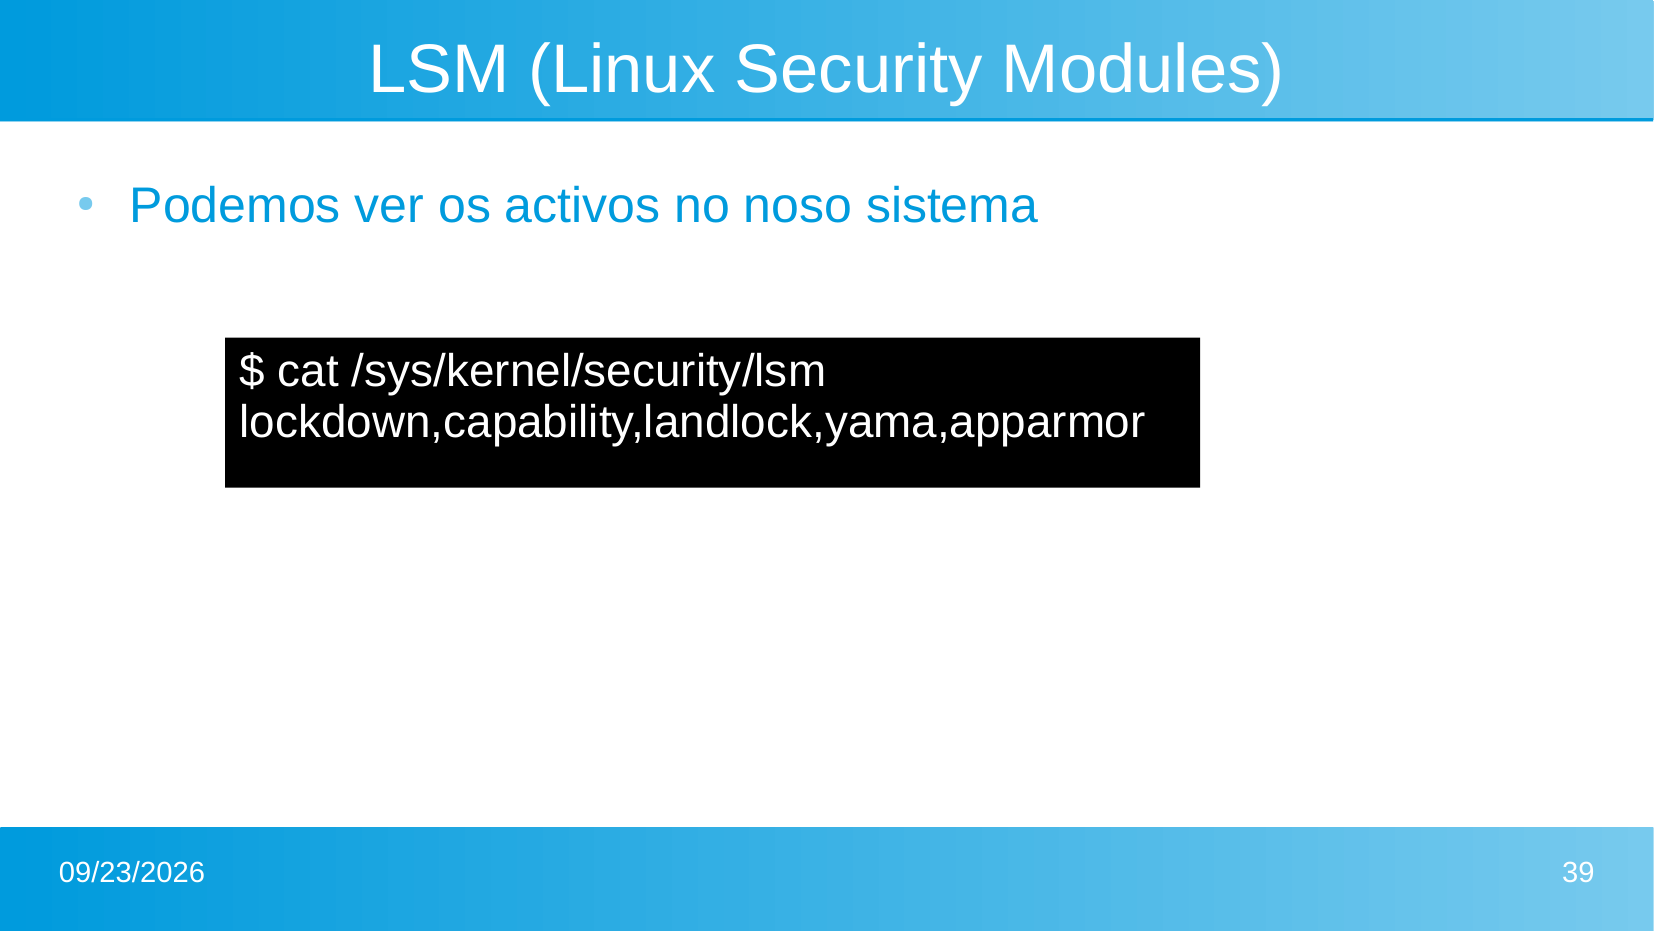

# LSM (Linux Security Modules)
Podemos ver os activos no noso sistema
$ cat /sys/kernel/security/lsm
lockdown,capability,landlock,yama,apparmor
39